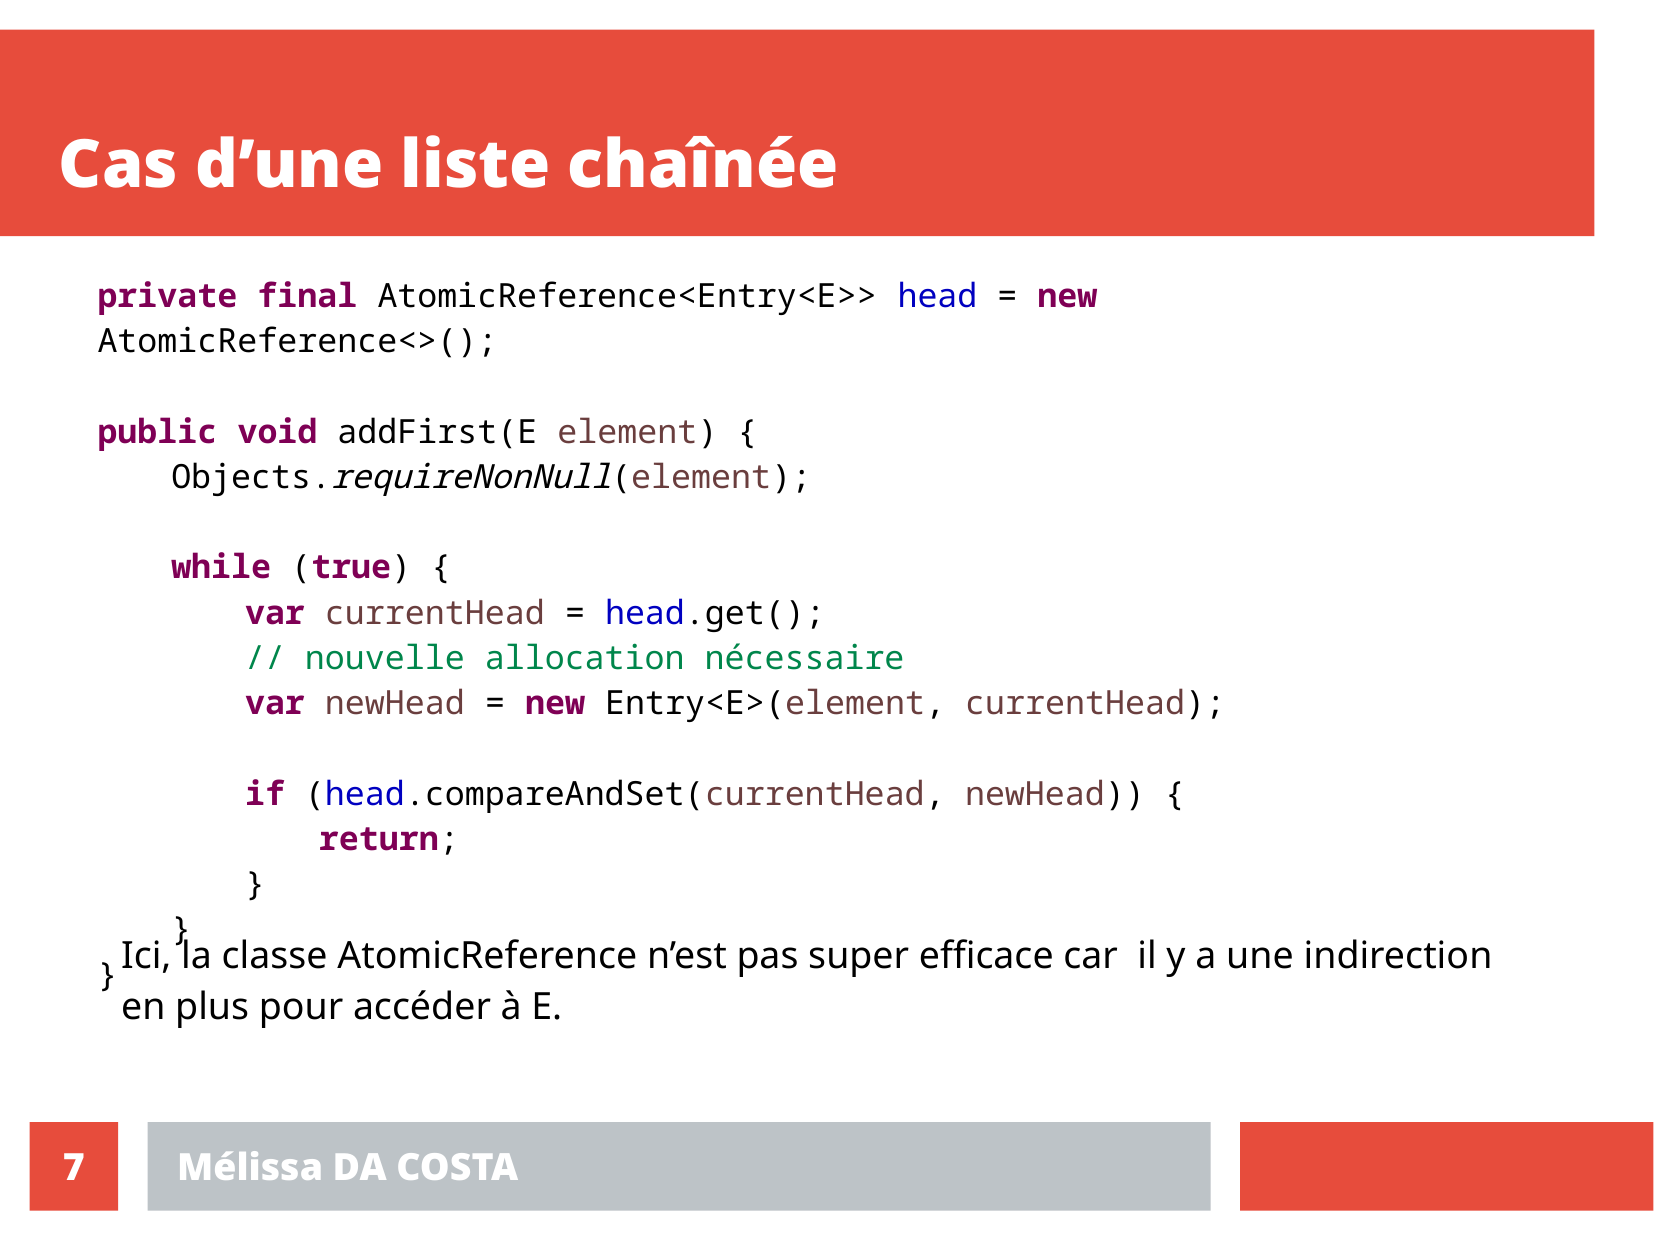

# Cas d’une liste chaînée
private final AtomicReference<Entry<E>> head = new AtomicReference<>();
public void addFirst(E element) {
	Objects.requireNonNull(element);
	while (true) {
		var currentHead = head.get();
		// nouvelle allocation nécessaire
		var newHead = new Entry<E>(element, currentHead);
		if (head.compareAndSet(currentHead, newHead)) {
			return;
		}
	}
}
Ici, la classe AtomicReference n’est pas super efficace car il y a une indirection en plus pour accéder à E.
7
Mélissa DA COSTA